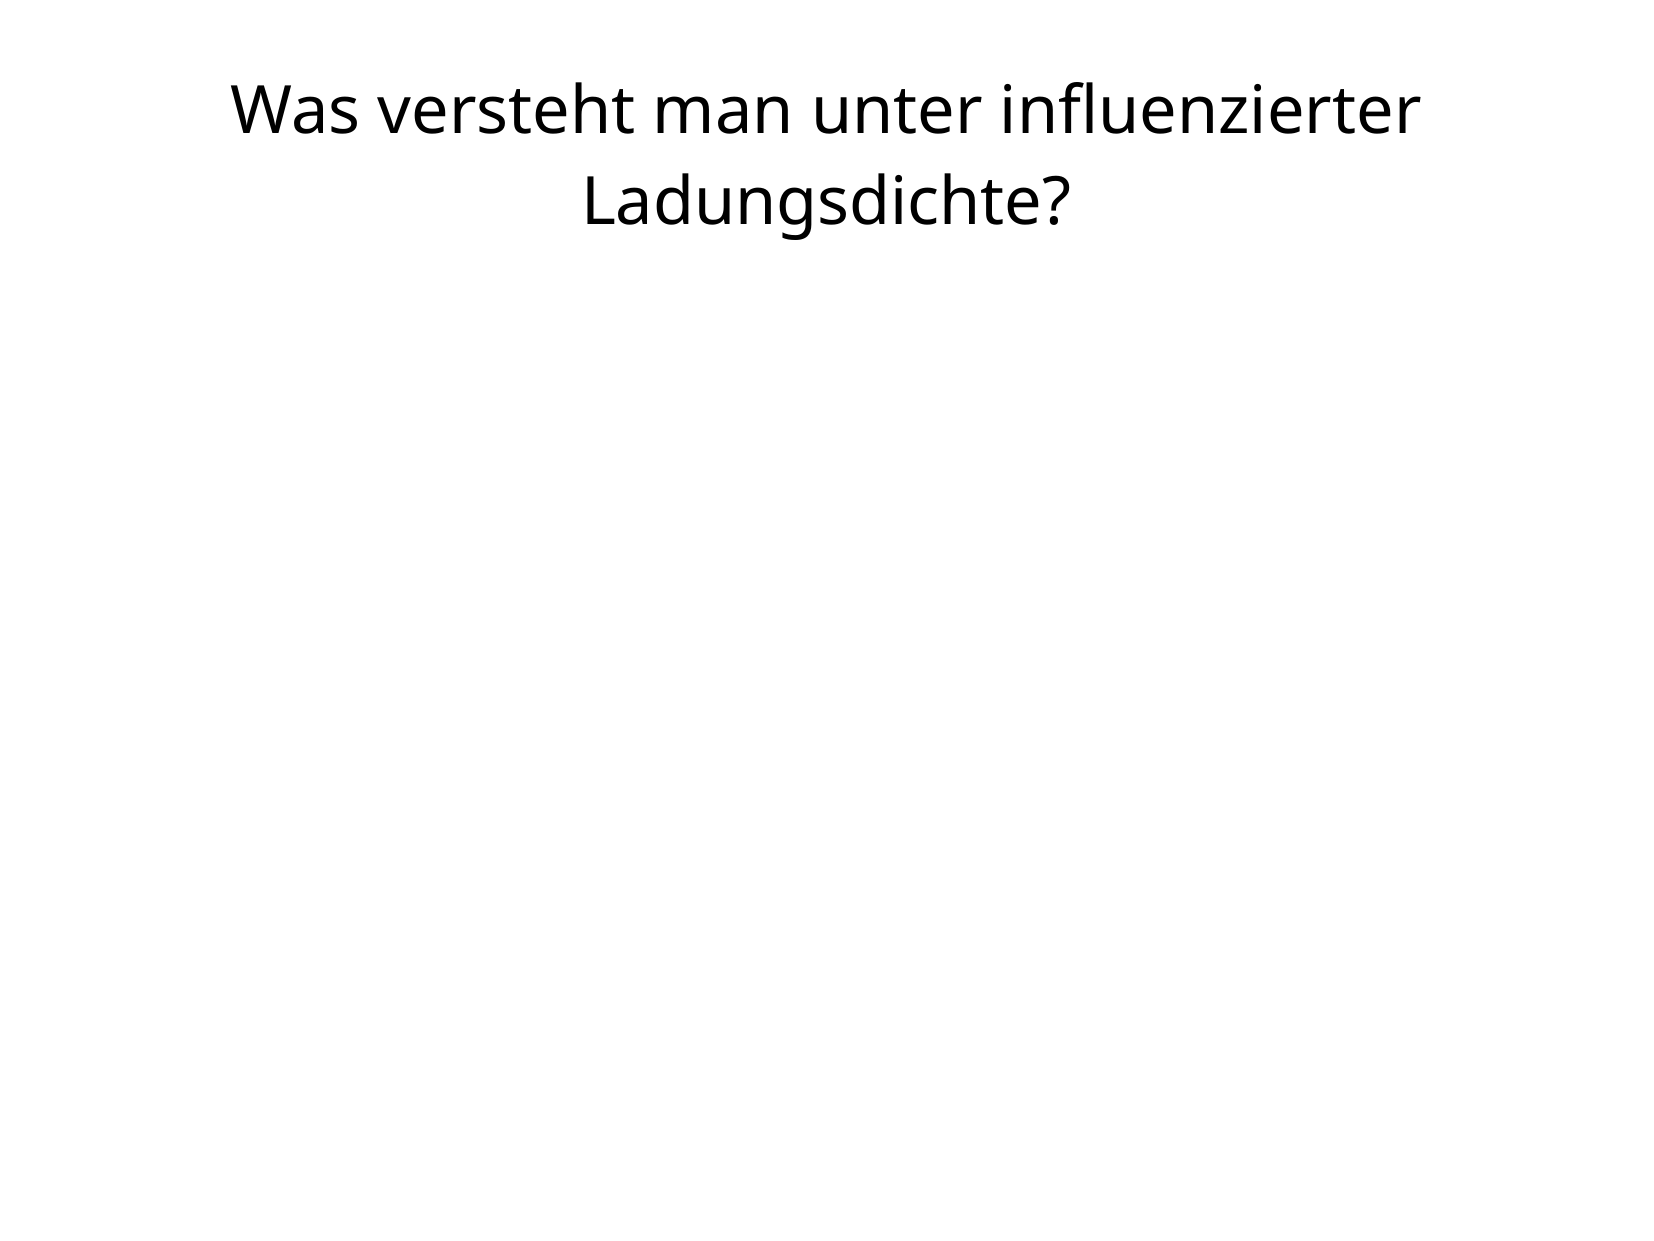

# Was versteht man unter influenzierter Ladungsdichte?